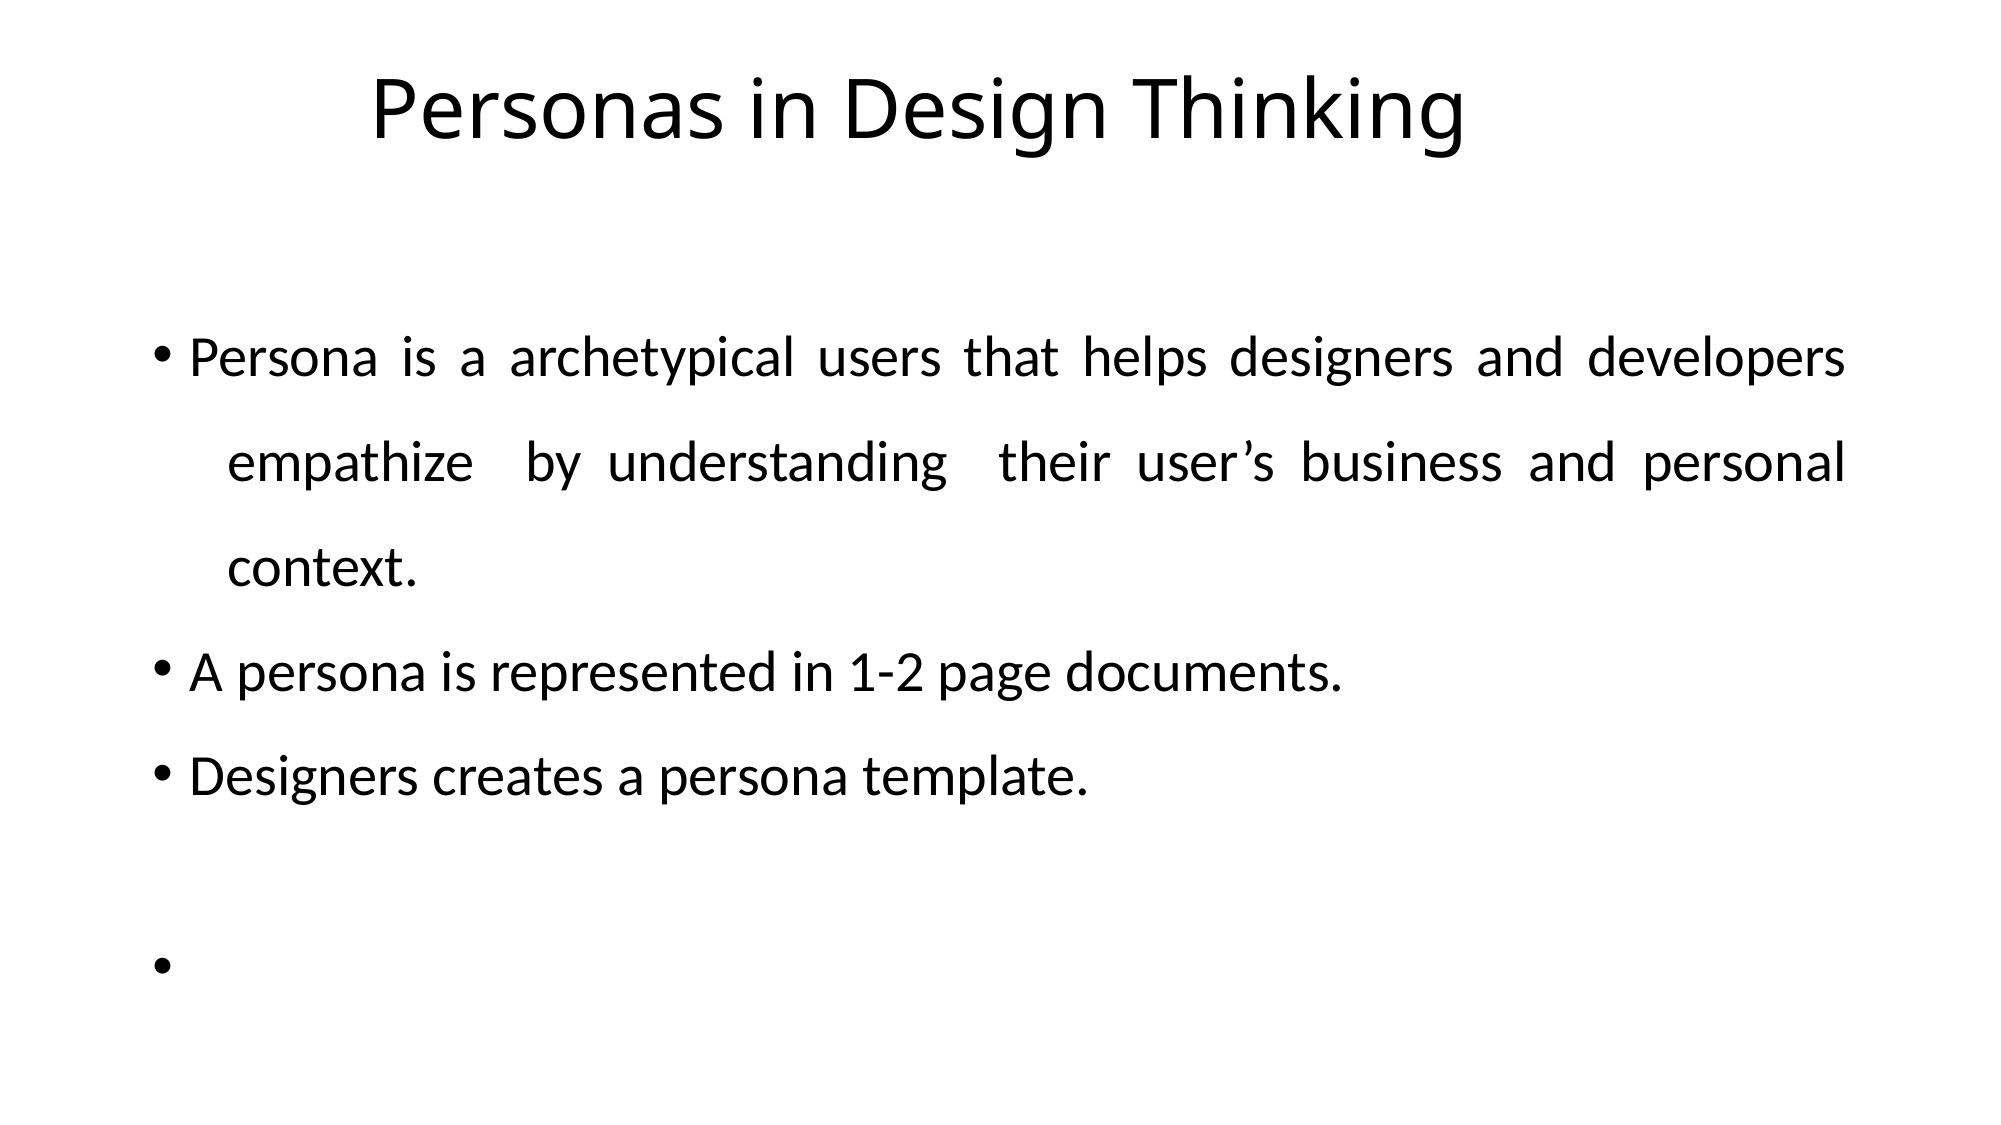

# Personas in Design Thinking
Persona is a archetypical users that helps designers and developers empathize by understanding their user’s business and personal context.
A persona is represented in 1-2 page documents.
Designers creates a persona template.